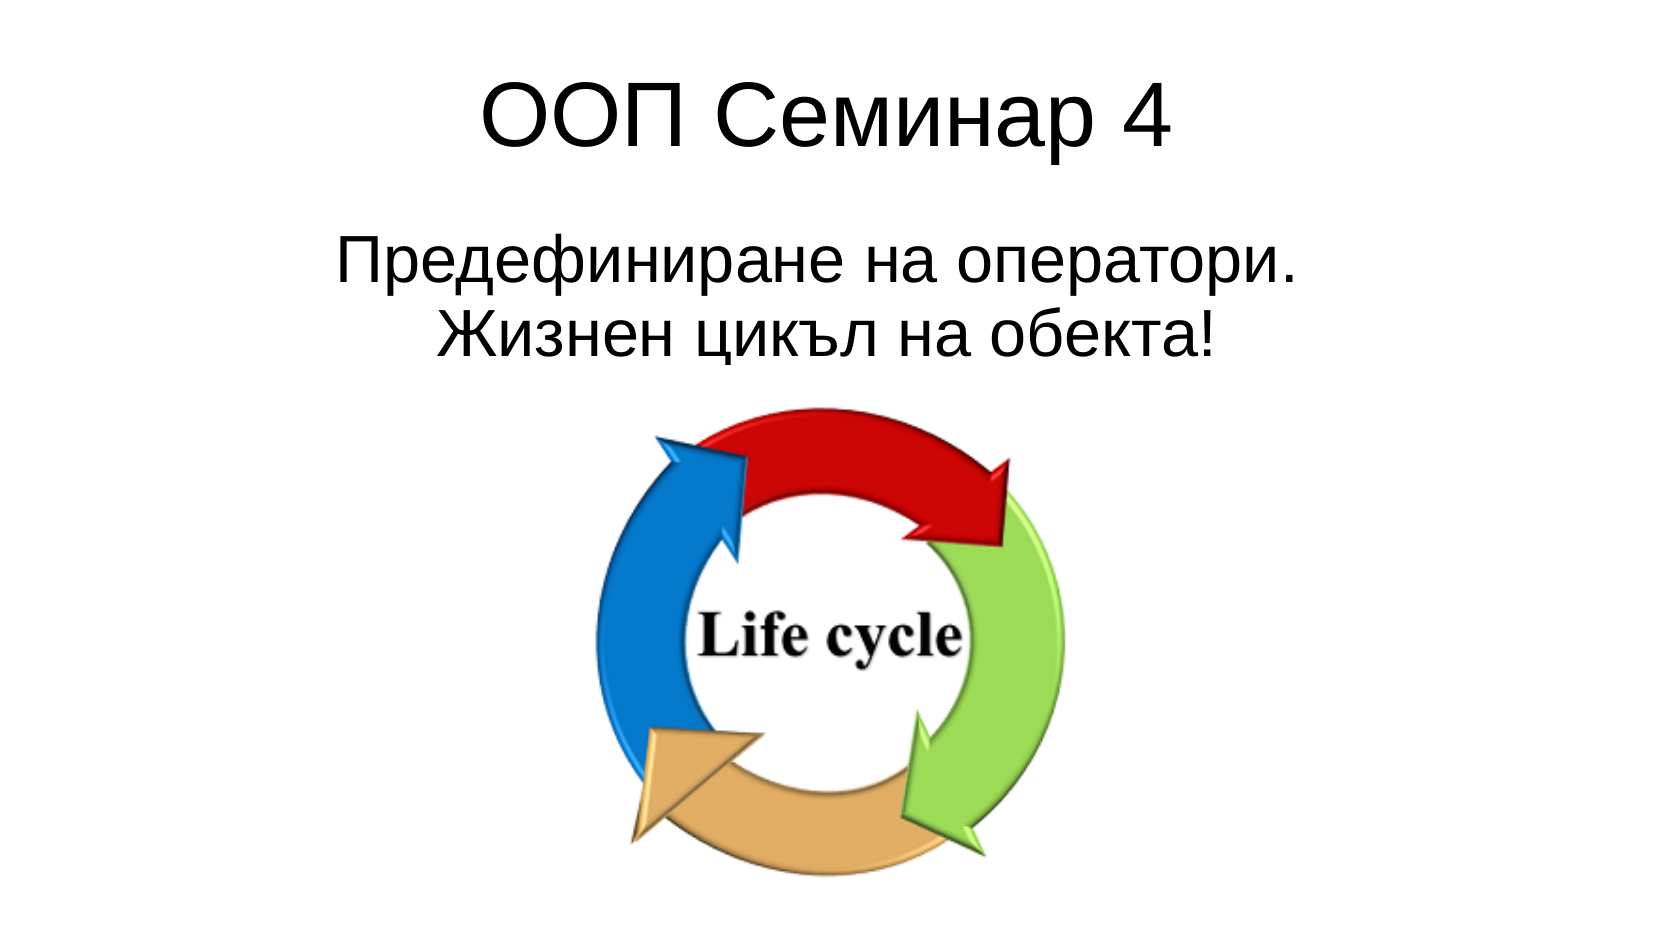

# ООП Семинар 4
Предефиниране на оператори.
Жизнен цикъл на обекта!